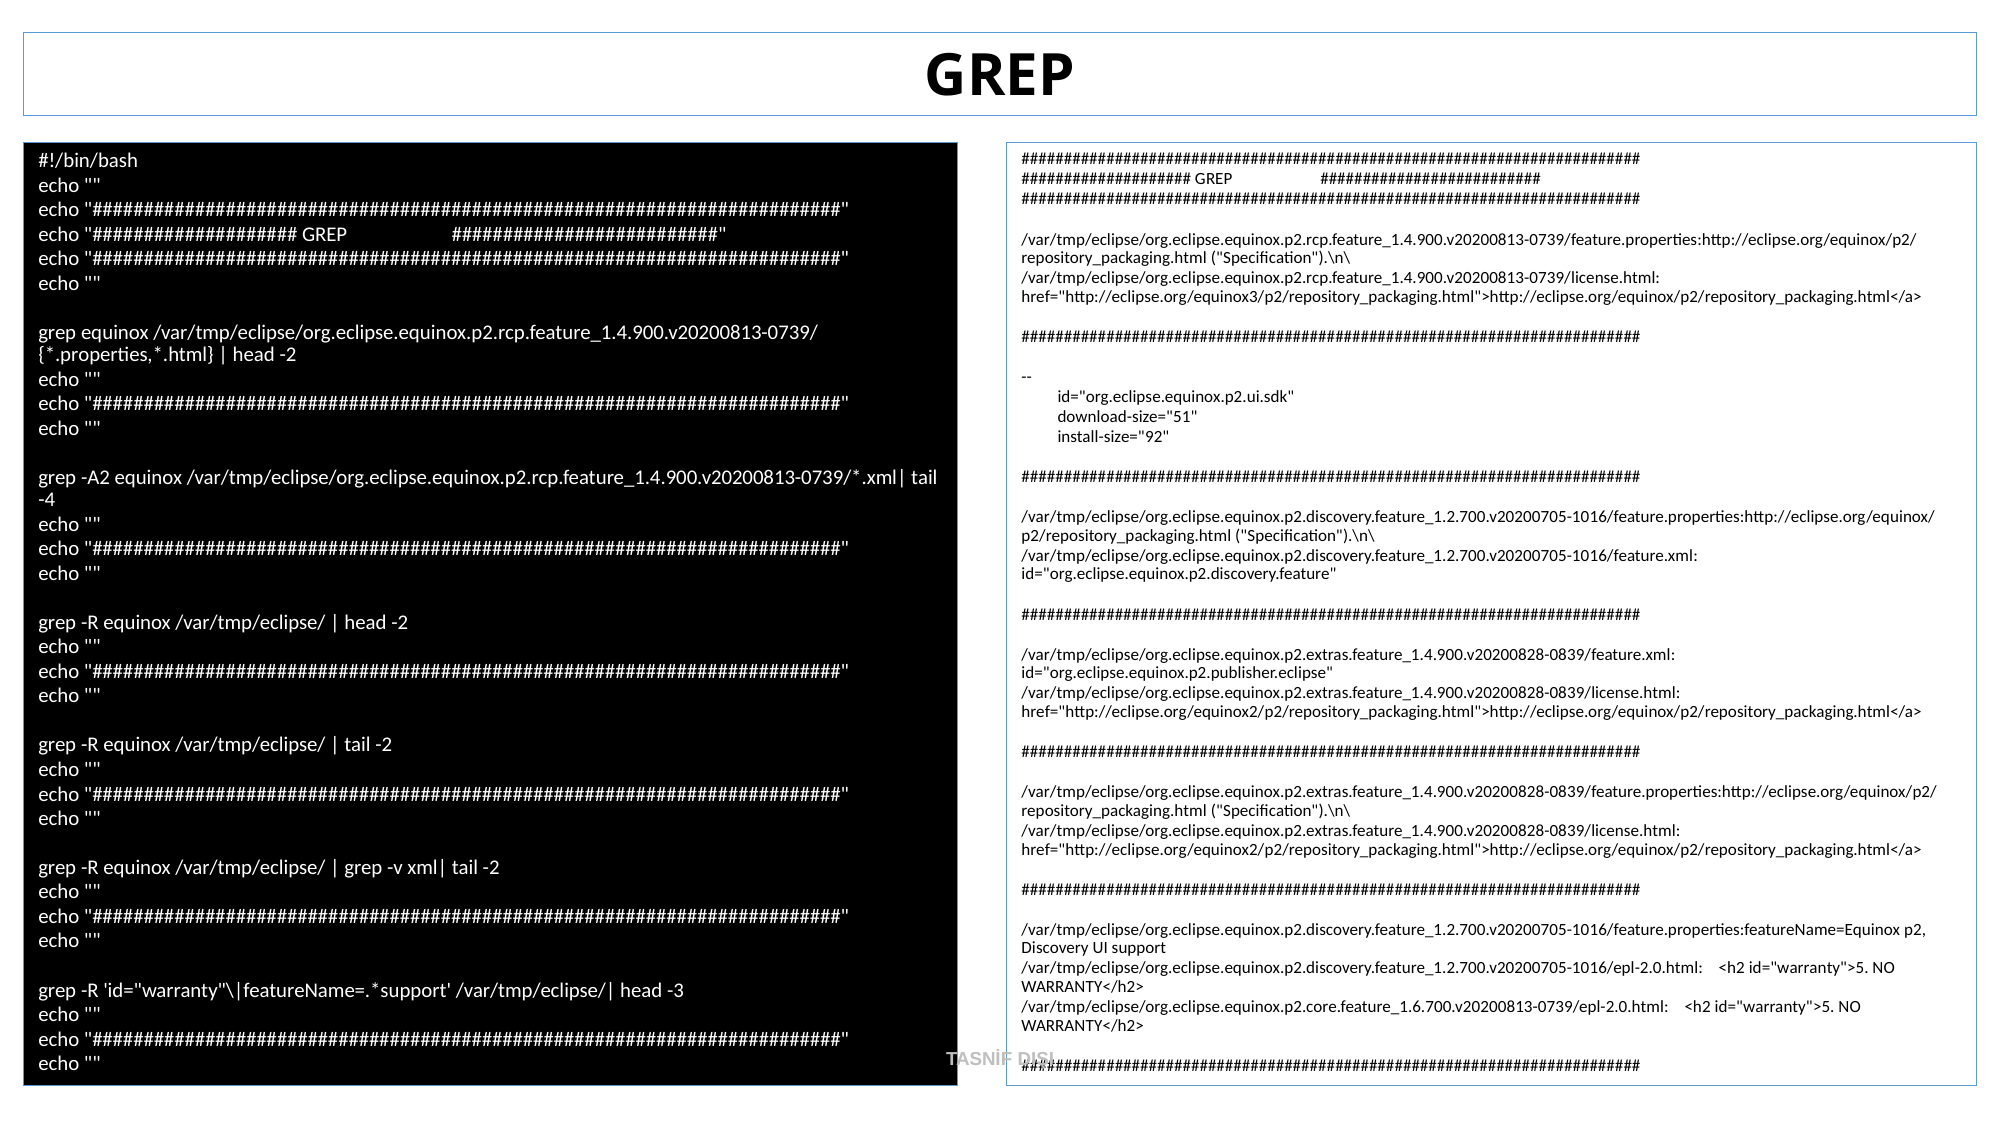

# GREP
#!/bin/bash
echo ""
echo "#########################################################################"
echo "#################### GREP ##########################"
echo "#########################################################################"
echo ""
grep equinox /var/tmp/eclipse/org.eclipse.equinox.p2.rcp.feature_1.4.900.v20200813-0739/{*.properties,*.html} | head -2
echo ""
echo "#########################################################################"
echo ""
grep -A2 equinox /var/tmp/eclipse/org.eclipse.equinox.p2.rcp.feature_1.4.900.v20200813-0739/*.xml| tail -4
echo ""
echo "#########################################################################"
echo ""
grep -R equinox /var/tmp/eclipse/ | head -2
echo ""
echo "#########################################################################"
echo ""
grep -R equinox /var/tmp/eclipse/ | tail -2
echo ""
echo "#########################################################################"
echo ""
grep -R equinox /var/tmp/eclipse/ | grep -v xml| tail -2
echo ""
echo "#########################################################################"
echo ""
grep -R 'id="warranty"\|featureName=.*support' /var/tmp/eclipse/| head -3
echo ""
echo "#########################################################################"
echo ""
#########################################################################
#################### GREP ##########################
#########################################################################
/var/tmp/eclipse/org.eclipse.equinox.p2.rcp.feature_1.4.900.v20200813-0739/feature.properties:http://eclipse.org/equinox/p2/repository_packaging.html ("Specification").\n\
/var/tmp/eclipse/org.eclipse.equinox.p2.rcp.feature_1.4.900.v20200813-0739/license.html: href="http://eclipse.org/equinox3/p2/repository_packaging.html">http://eclipse.org/equinox/p2/repository_packaging.html</a>
#########################################################################
--
 id="org.eclipse.equinox.p2.ui.sdk"
 download-size="51"
 install-size="92"
#########################################################################
/var/tmp/eclipse/org.eclipse.equinox.p2.discovery.feature_1.2.700.v20200705-1016/feature.properties:http://eclipse.org/equinox/p2/repository_packaging.html ("Specification").\n\
/var/tmp/eclipse/org.eclipse.equinox.p2.discovery.feature_1.2.700.v20200705-1016/feature.xml: id="org.eclipse.equinox.p2.discovery.feature"
#########################################################################
/var/tmp/eclipse/org.eclipse.equinox.p2.extras.feature_1.4.900.v20200828-0839/feature.xml: id="org.eclipse.equinox.p2.publisher.eclipse"
/var/tmp/eclipse/org.eclipse.equinox.p2.extras.feature_1.4.900.v20200828-0839/license.html: href="http://eclipse.org/equinox2/p2/repository_packaging.html">http://eclipse.org/equinox/p2/repository_packaging.html</a>
#########################################################################
/var/tmp/eclipse/org.eclipse.equinox.p2.extras.feature_1.4.900.v20200828-0839/feature.properties:http://eclipse.org/equinox/p2/repository_packaging.html ("Specification").\n\
/var/tmp/eclipse/org.eclipse.equinox.p2.extras.feature_1.4.900.v20200828-0839/license.html: href="http://eclipse.org/equinox2/p2/repository_packaging.html">http://eclipse.org/equinox/p2/repository_packaging.html</a>
#########################################################################
/var/tmp/eclipse/org.eclipse.equinox.p2.discovery.feature_1.2.700.v20200705-1016/feature.properties:featureName=Equinox p2, Discovery UI support
/var/tmp/eclipse/org.eclipse.equinox.p2.discovery.feature_1.2.700.v20200705-1016/epl-2.0.html: <h2 id="warranty">5. NO WARRANTY</h2>
/var/tmp/eclipse/org.eclipse.equinox.p2.core.feature_1.6.700.v20200813-0739/epl-2.0.html: <h2 id="warranty">5. NO WARRANTY</h2>
#########################################################################
TASNİF DIŞI